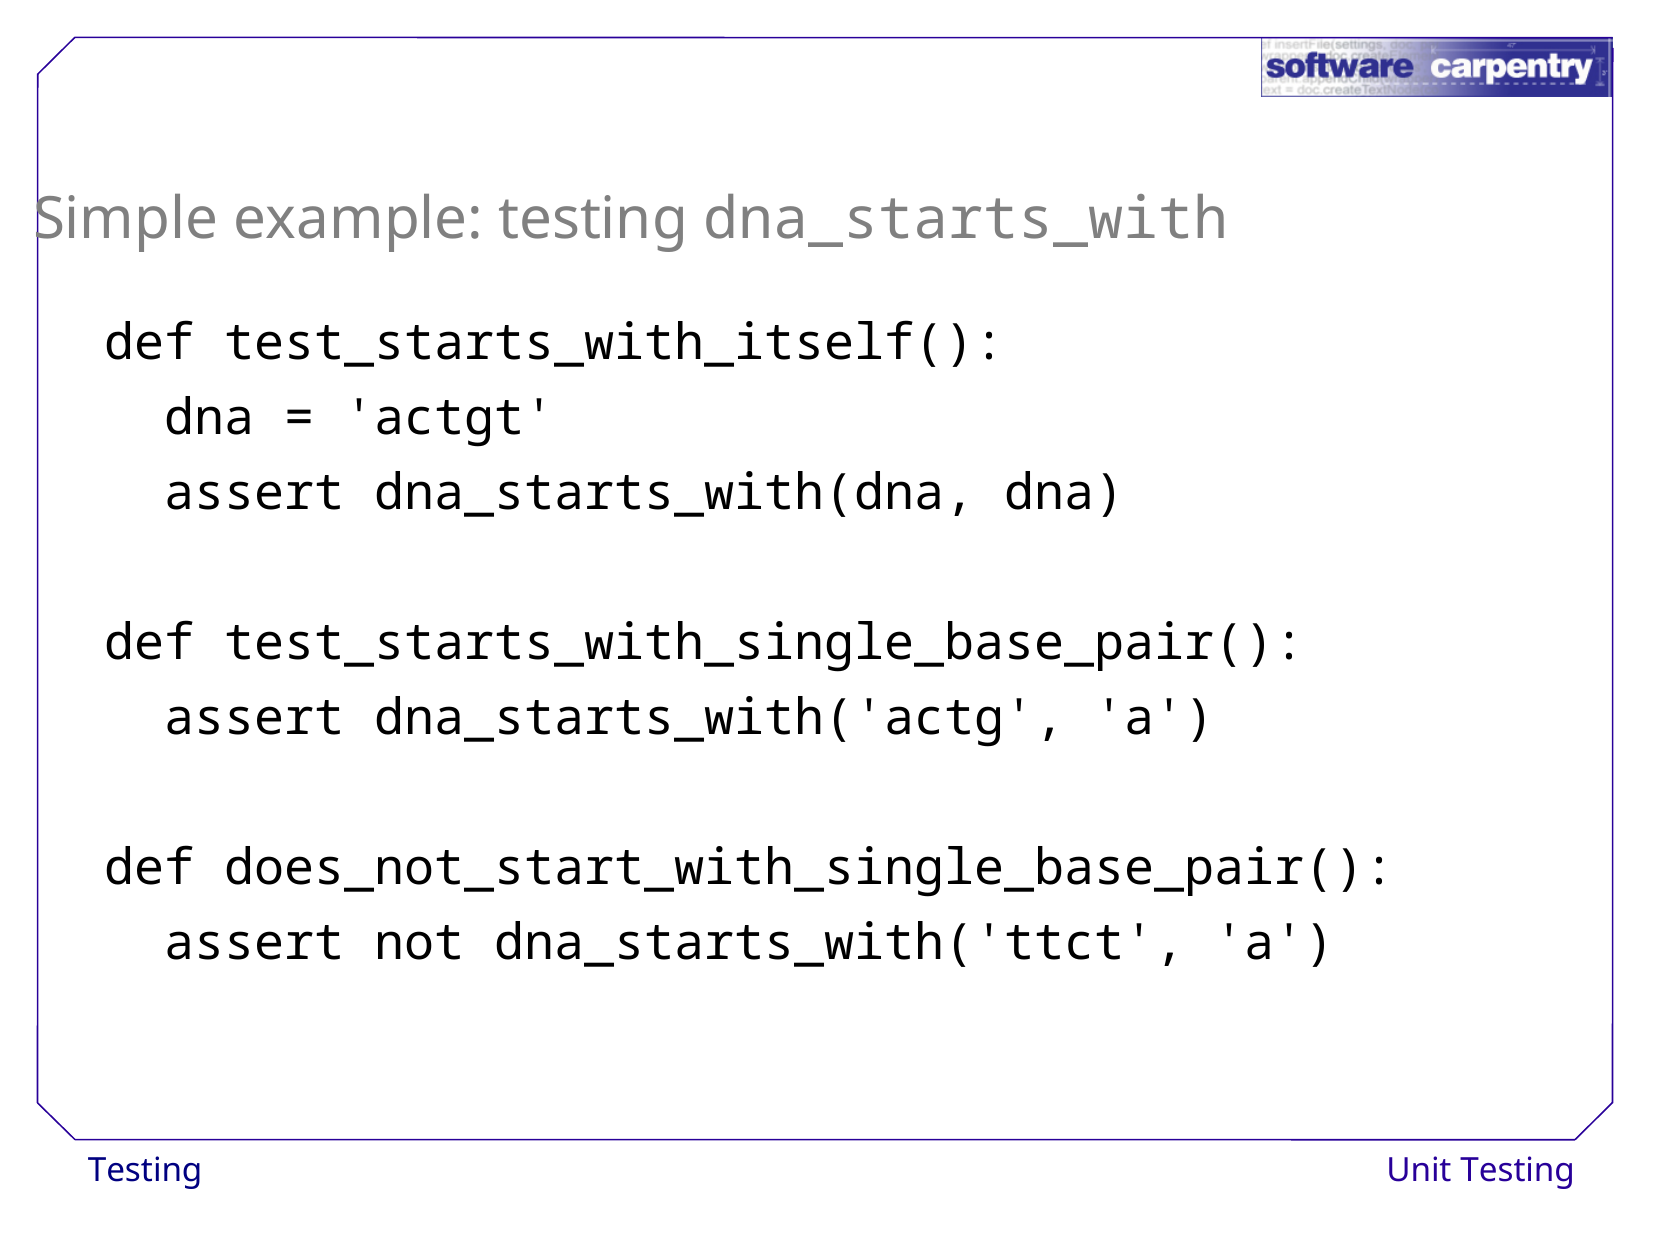

Simple example: testing dna_starts_with
def test_starts_with_itself():
 dna = 'actgt'
 assert dna_starts_with(dna, dna)
def test_starts_with_single_base_pair():
 assert dna_starts_with('actg', 'a')
def does_not_start_with_single_base_pair():
 assert not dna_starts_with('ttct', 'a')